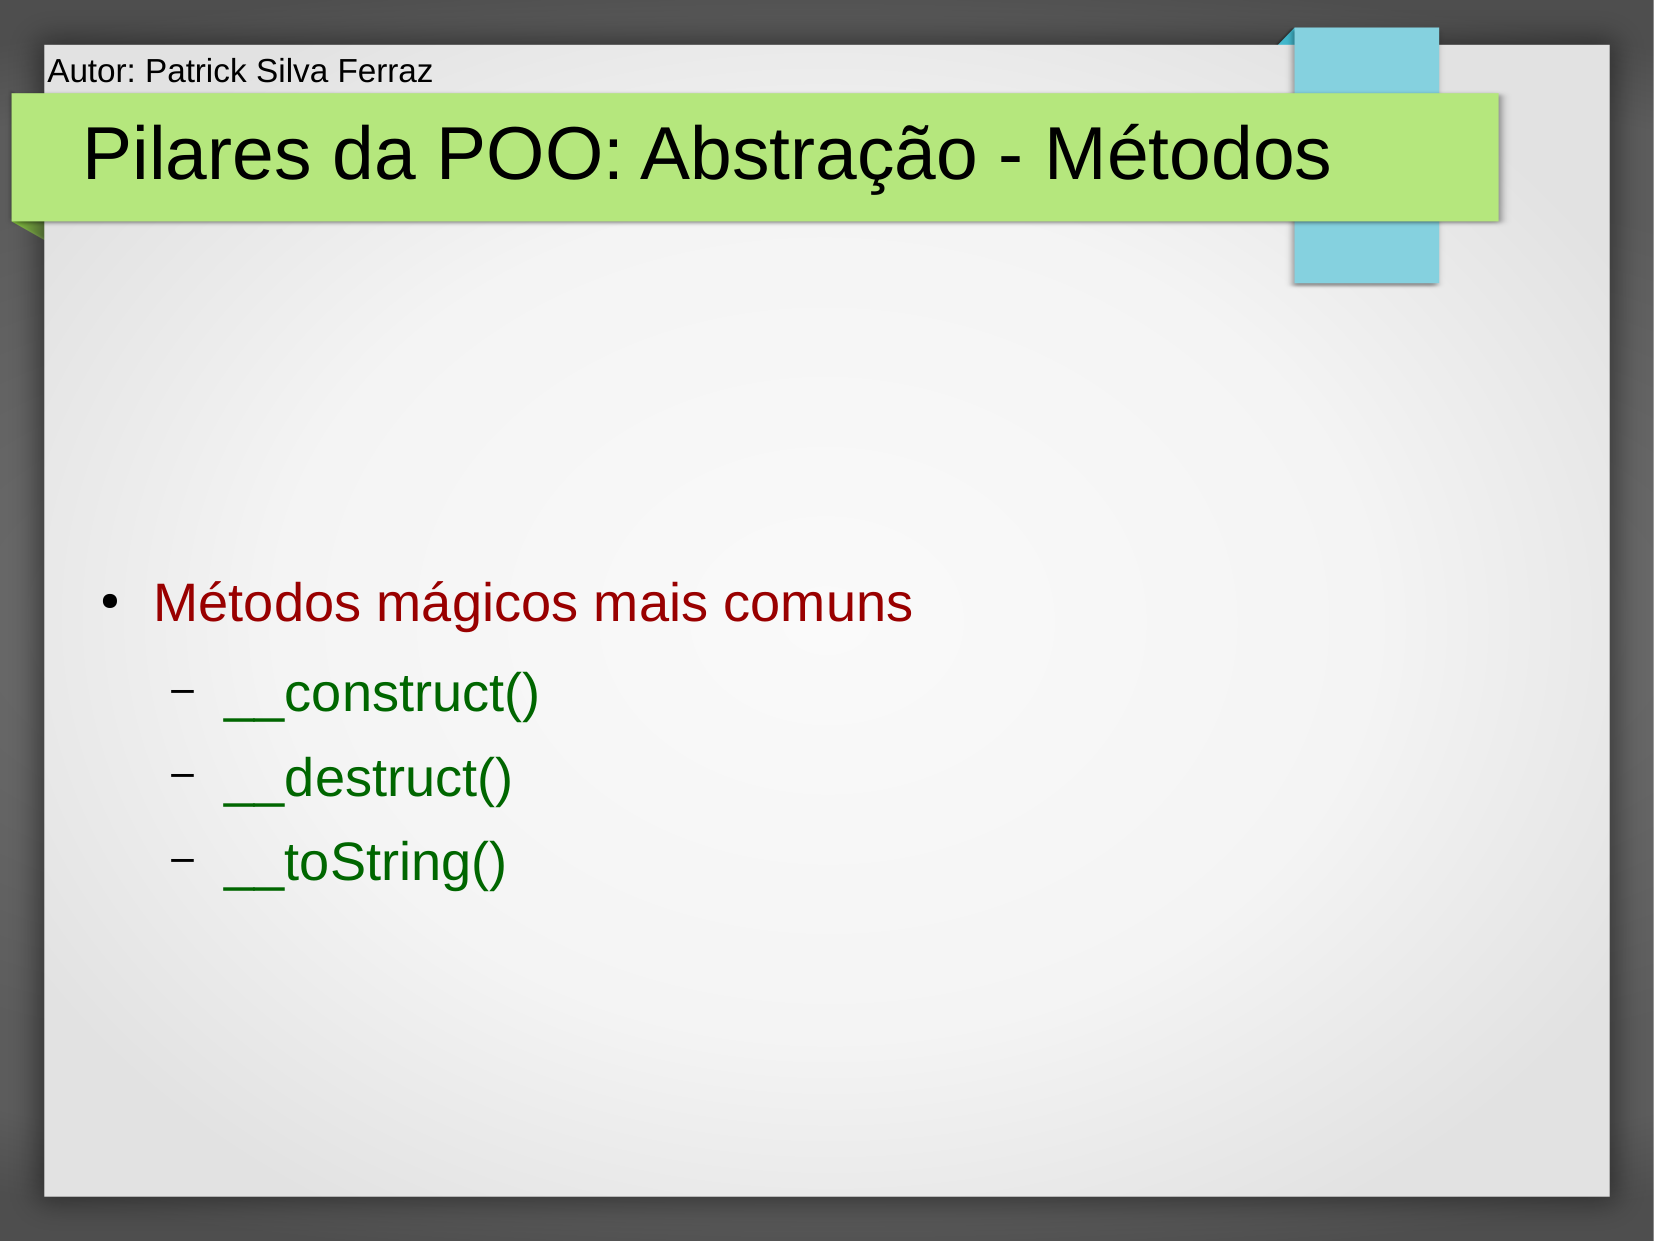

Autor: Patrick Silva Ferraz
# Pilares da POO: Abstração - Métodos
Métodos mágicos mais comuns
__construct()
__destruct()
__toString()